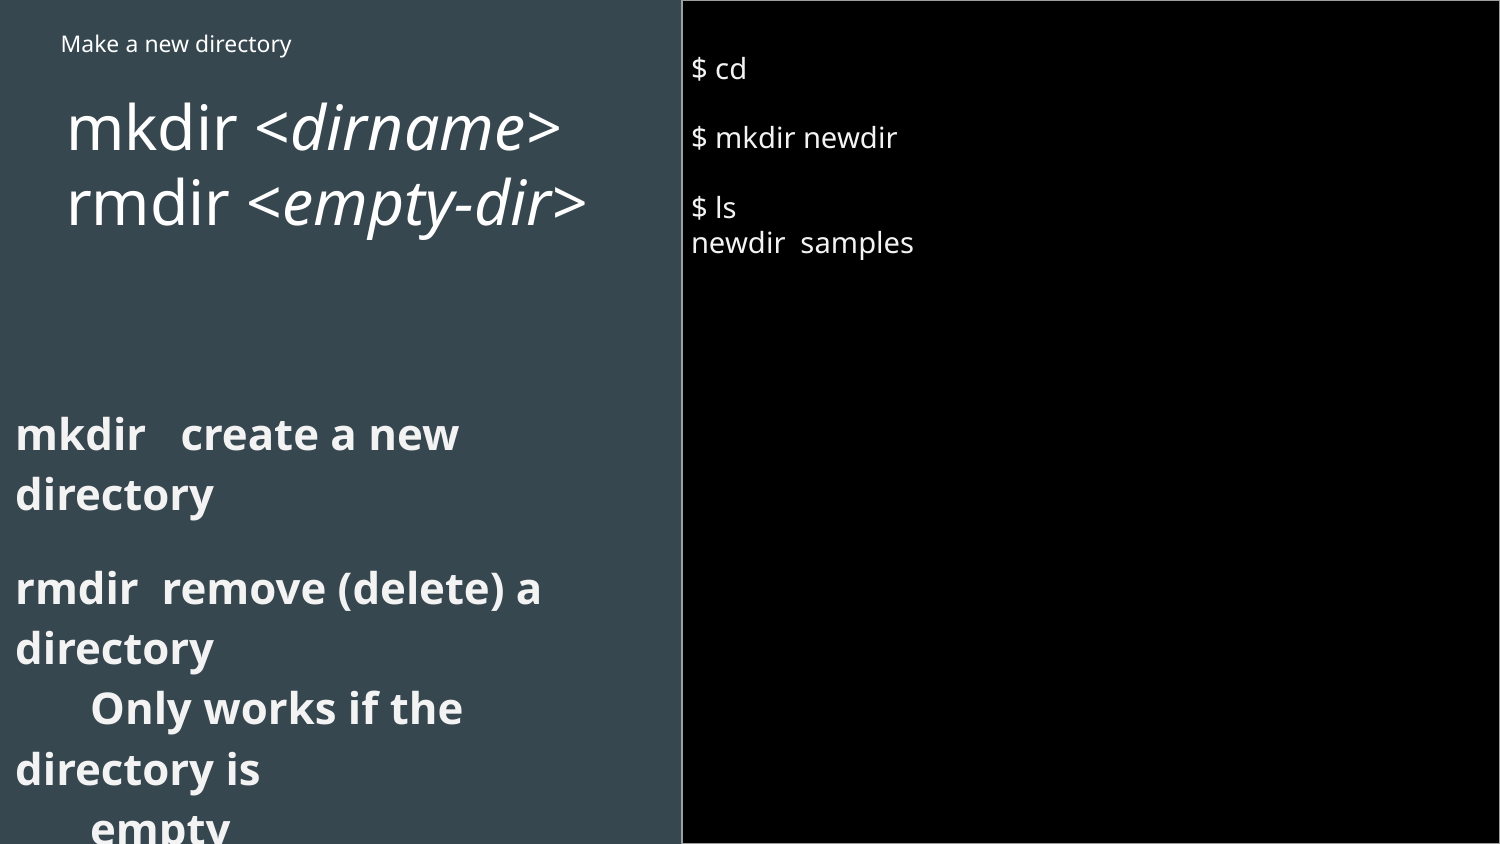

$ cd
$ mkdir newdir
$ ls
newdir samples
Make a new directory
# mkdir <dirname> rmdir <empty-dir>
mkdir create a new directory
rmdir remove (delete) a directory
	Only works if the directory is
	empty